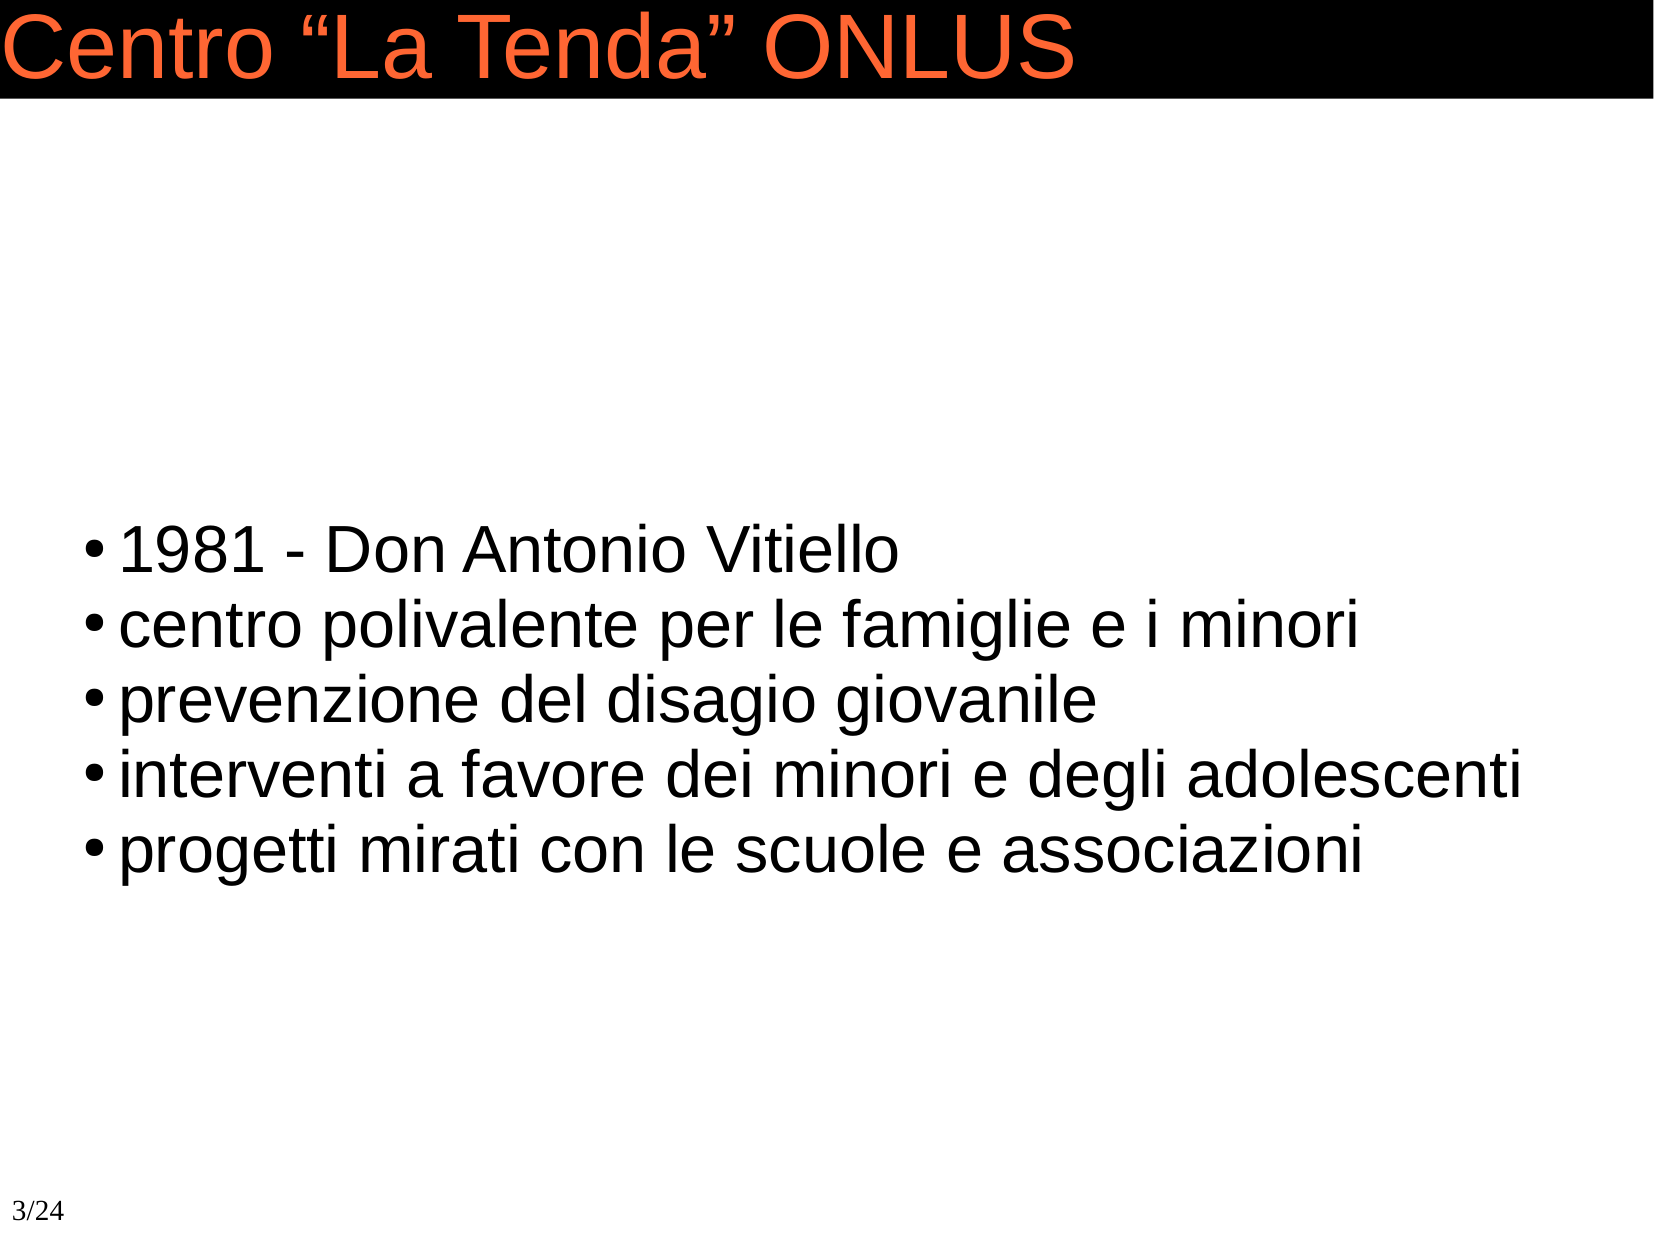

# Centro “La Tenda” ONLUS
1981 - Don Antonio Vitiello
centro polivalente per le famiglie e i minori
prevenzione del disagio giovanile
interventi a favore dei minori e degli adolescenti
progetti mirati con le scuole e associazioni
3